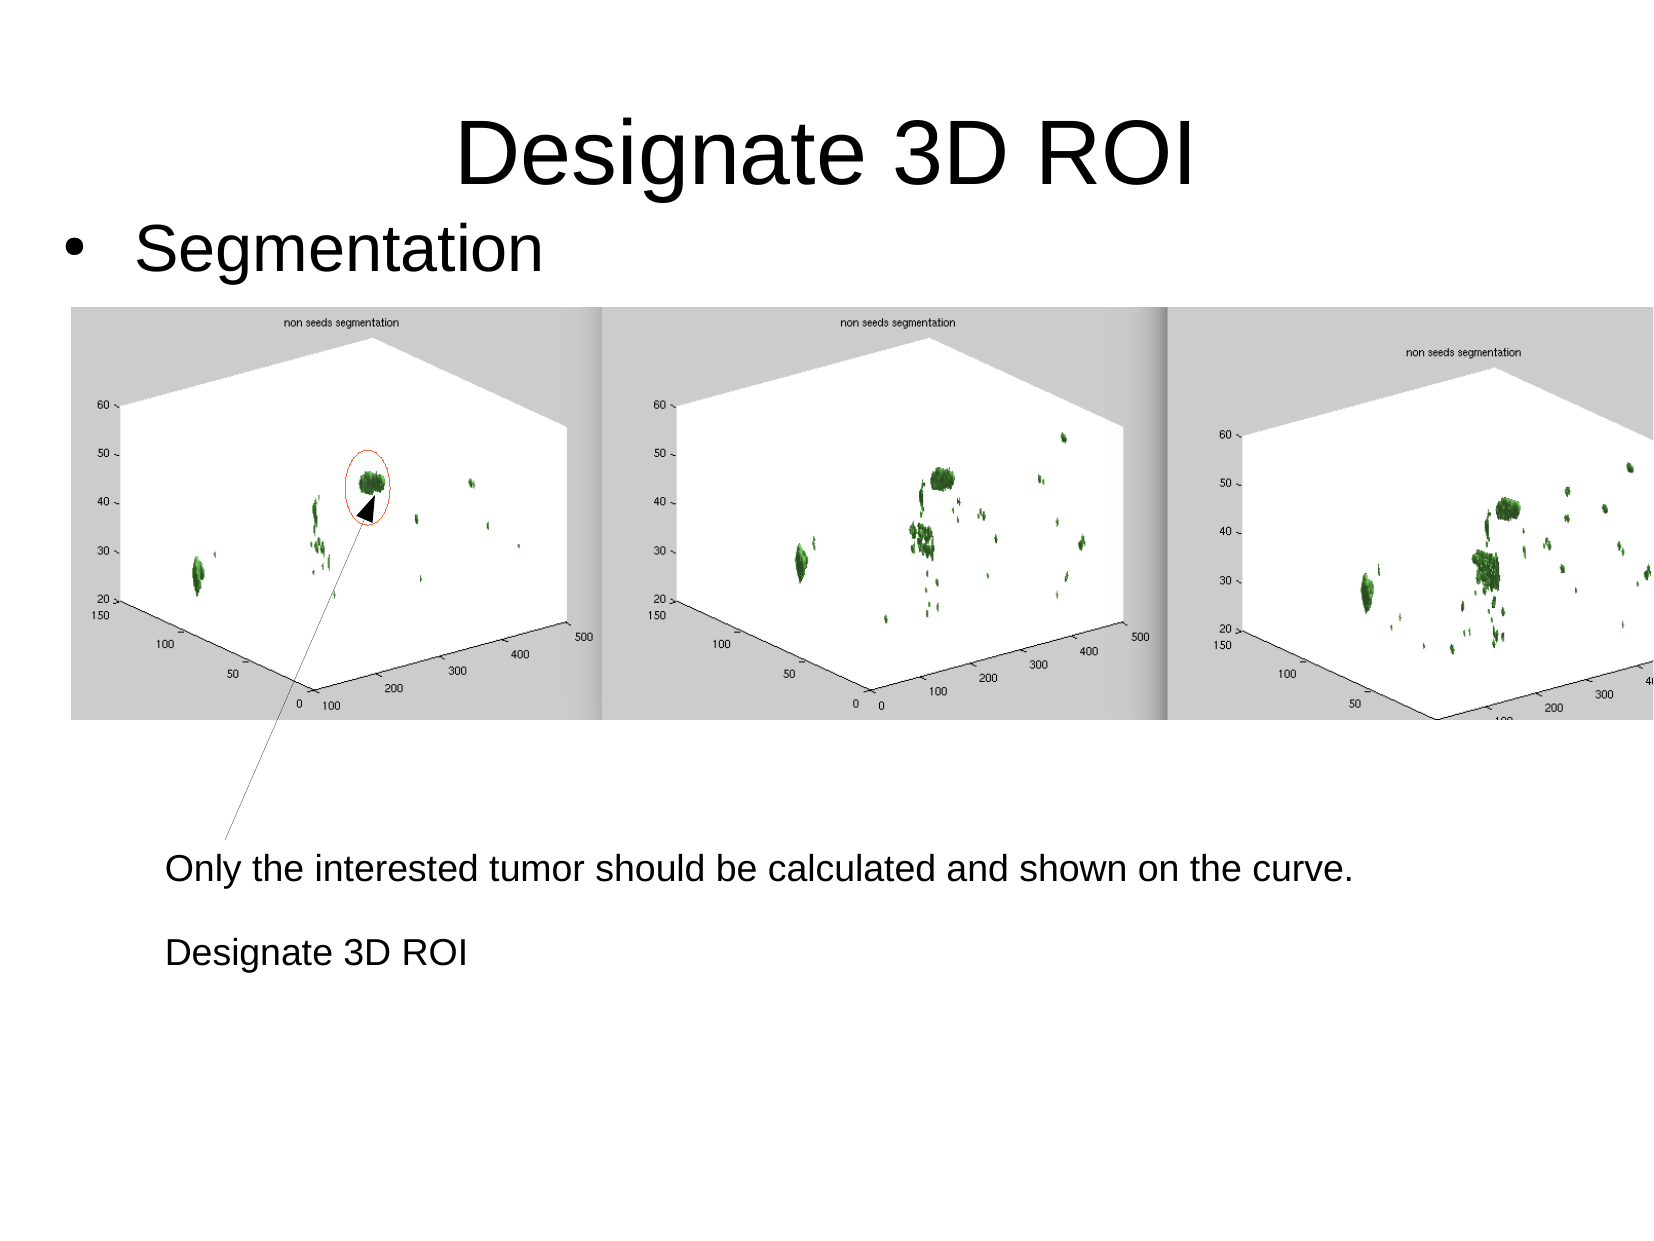

# Designate 3D ROI
 Segmentation
Only the interested tumor should be calculated and shown on the curve.
Designate 3D ROI